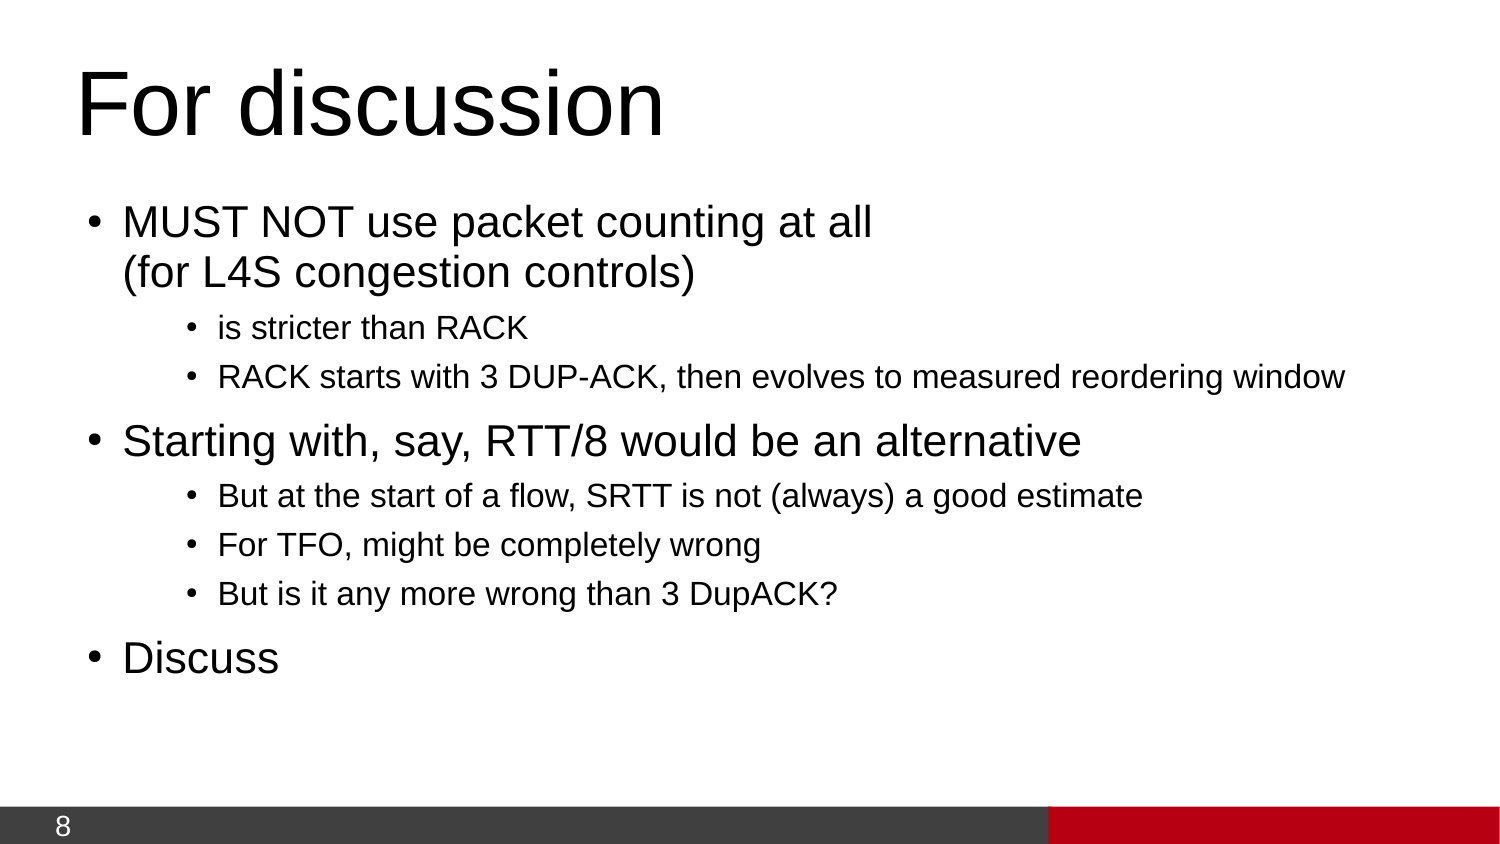

# For discussion
MUST NOT use packet counting at all
(for L4S congestion controls)
is stricter than RACK
RACK starts with 3 DUP-ACK, then evolves to measured reordering window
Starting with, say, RTT/8 would be an alternative
But at the start of a flow, SRTT is not (always) a good estimate
For TFO, might be completely wrong
But is it any more wrong than 3 DupACK?
Discuss
8